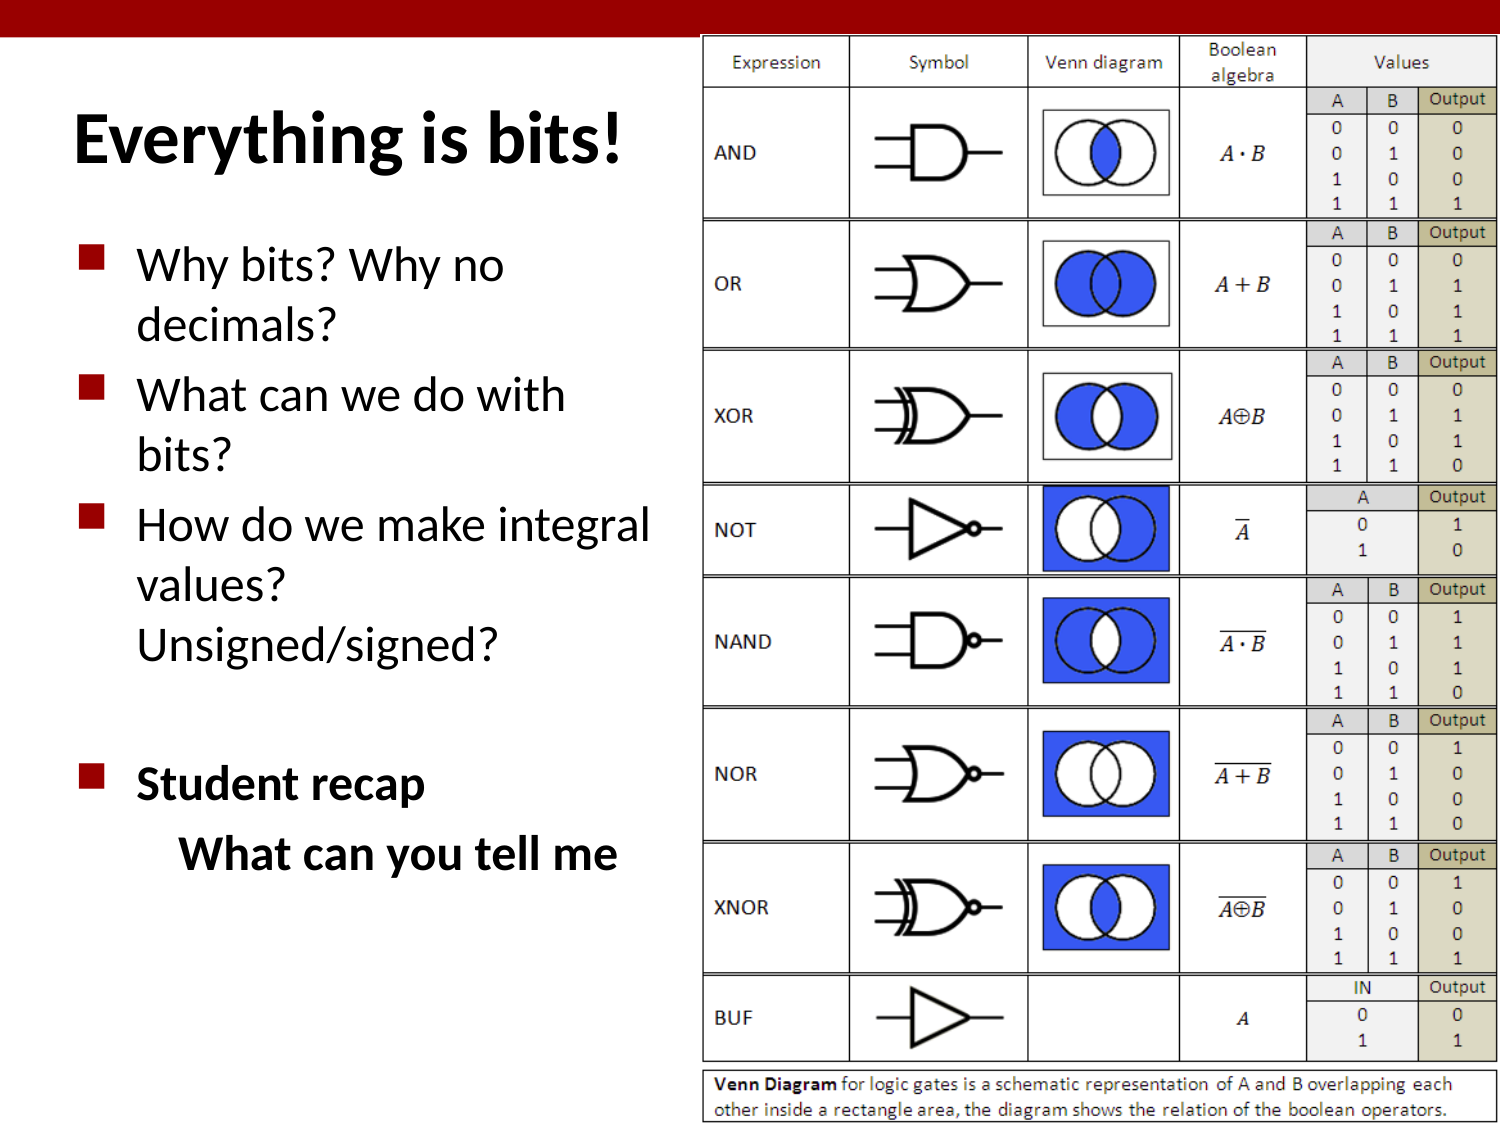

# Everything is bits!
Why bits? Why no decimals?
What can we do with bits?
How do we make integral values? Unsigned/signed?
Student recap
	What can you tell me